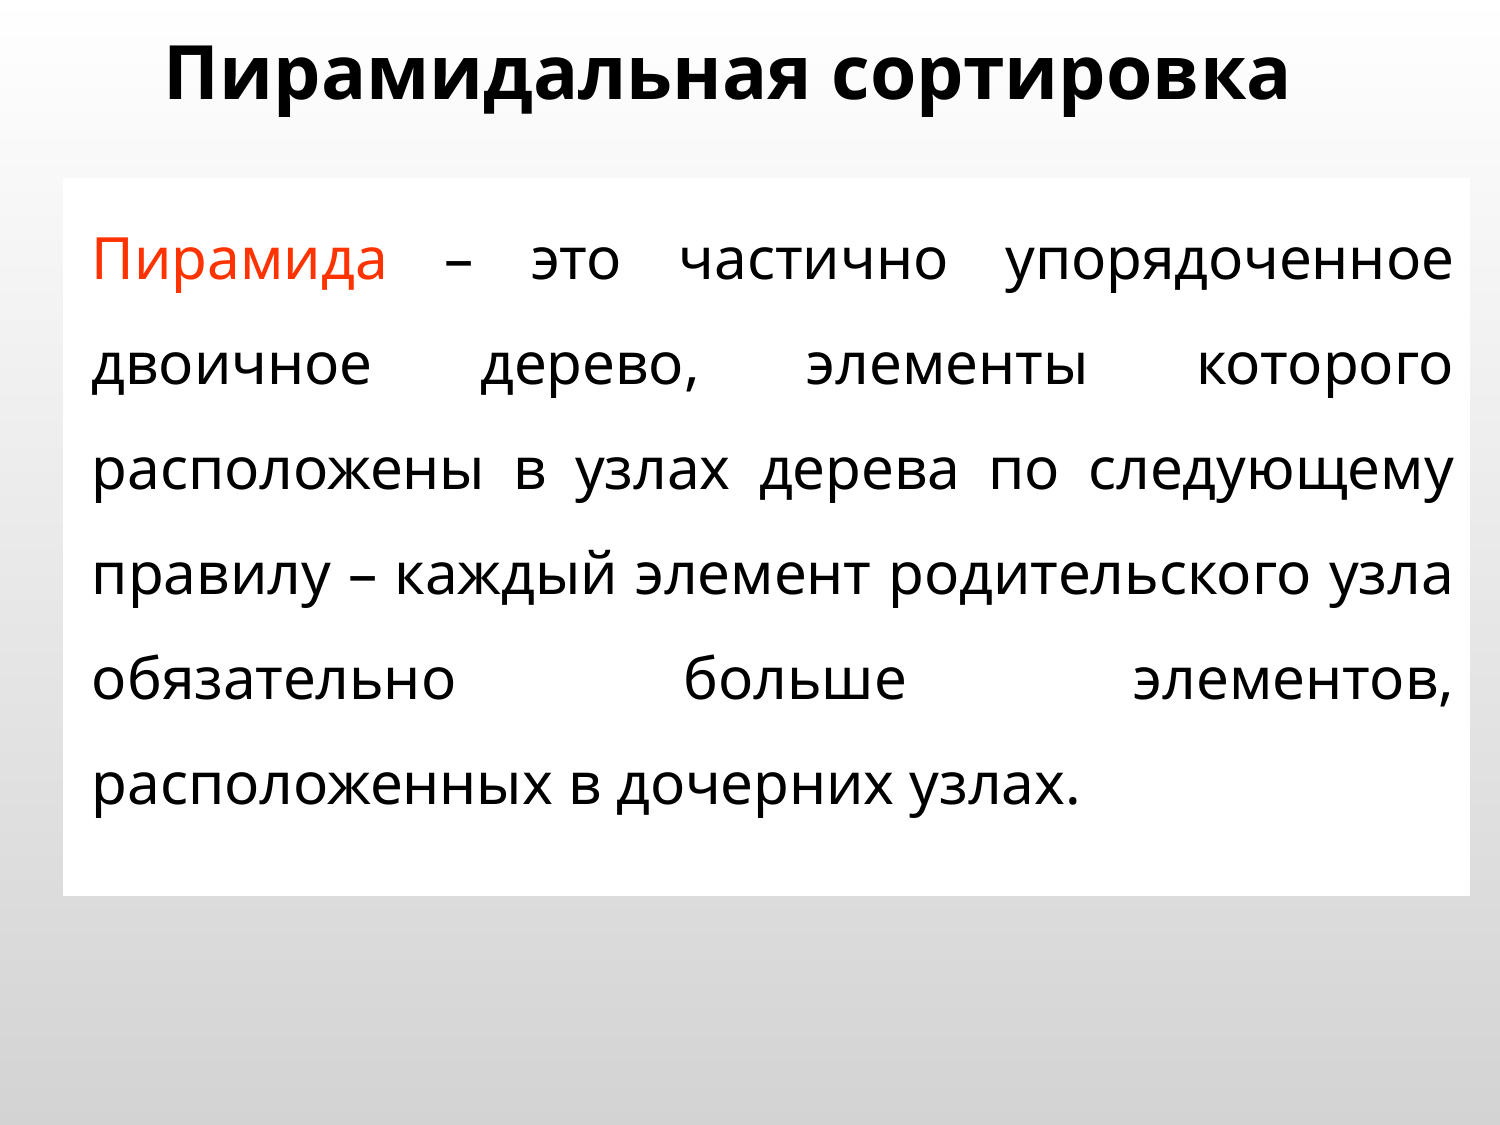

# Пирамидальная сортировка
Пирамида – это частично упорядоченное двоичное дерево, элементы которого расположены в узлах дерева по следующему правилу – каждый элемент родительского узла обязательно больше элементов, расположенных в дочерних узлах.